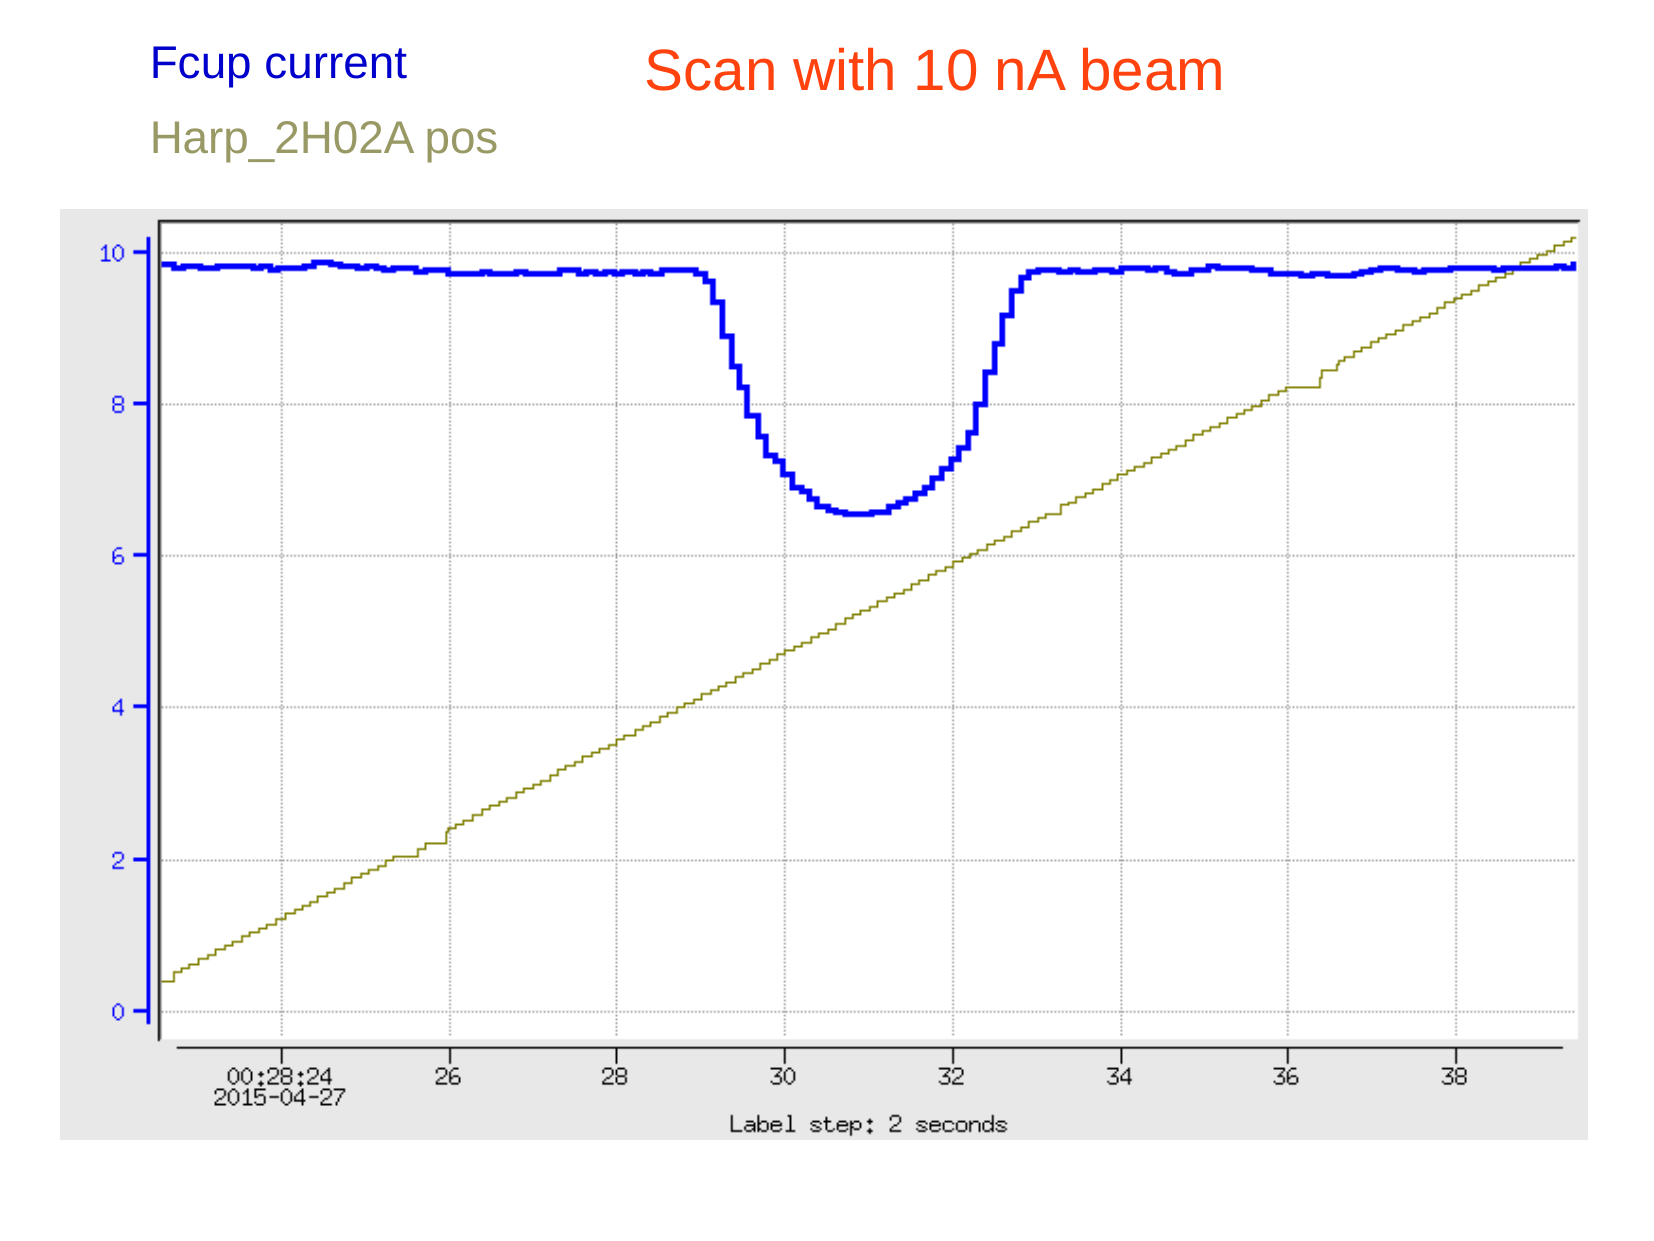

Fcup current
Scan with 10 nA beam
Harp_2H02A pos